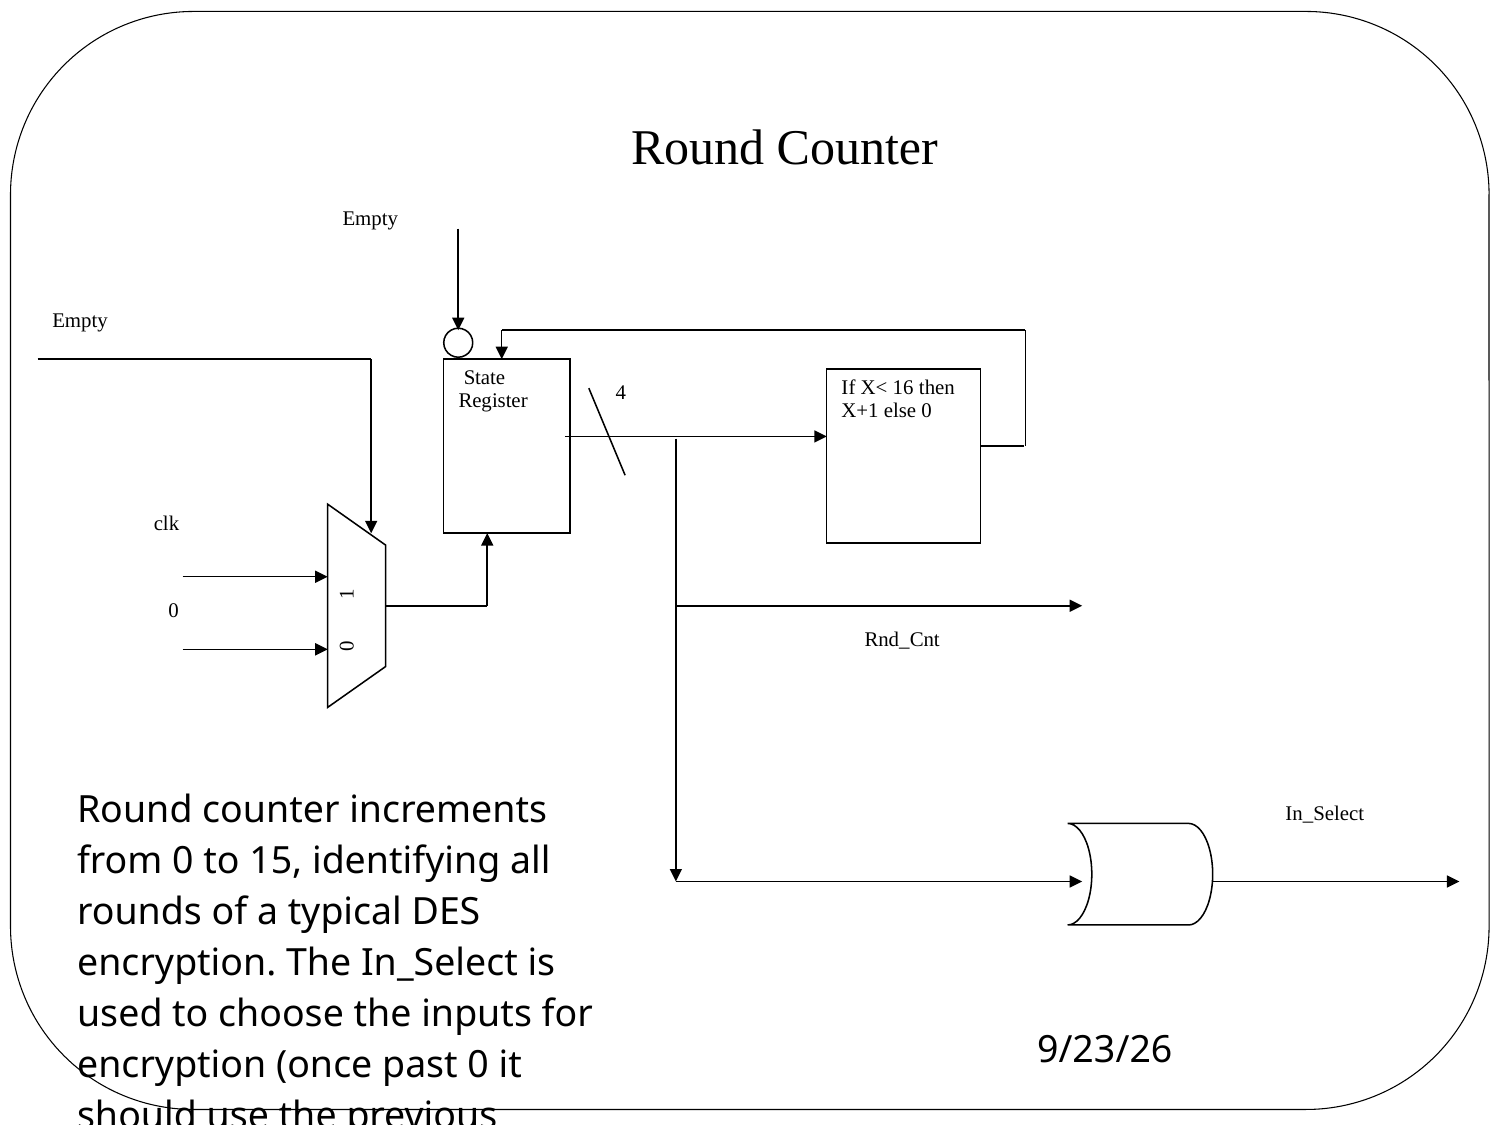

Round Counter
Empty
Empty
 State Register
If X< 16 then X+1 else 0
4
clk
0 1
0
Rnd_Cnt
In_Select
Round counter increments from 0 to 15, identifying all rounds of a typical DES encryption. The In_Select is used to choose the inputs for encryption (once past 0 it should use the previous output)